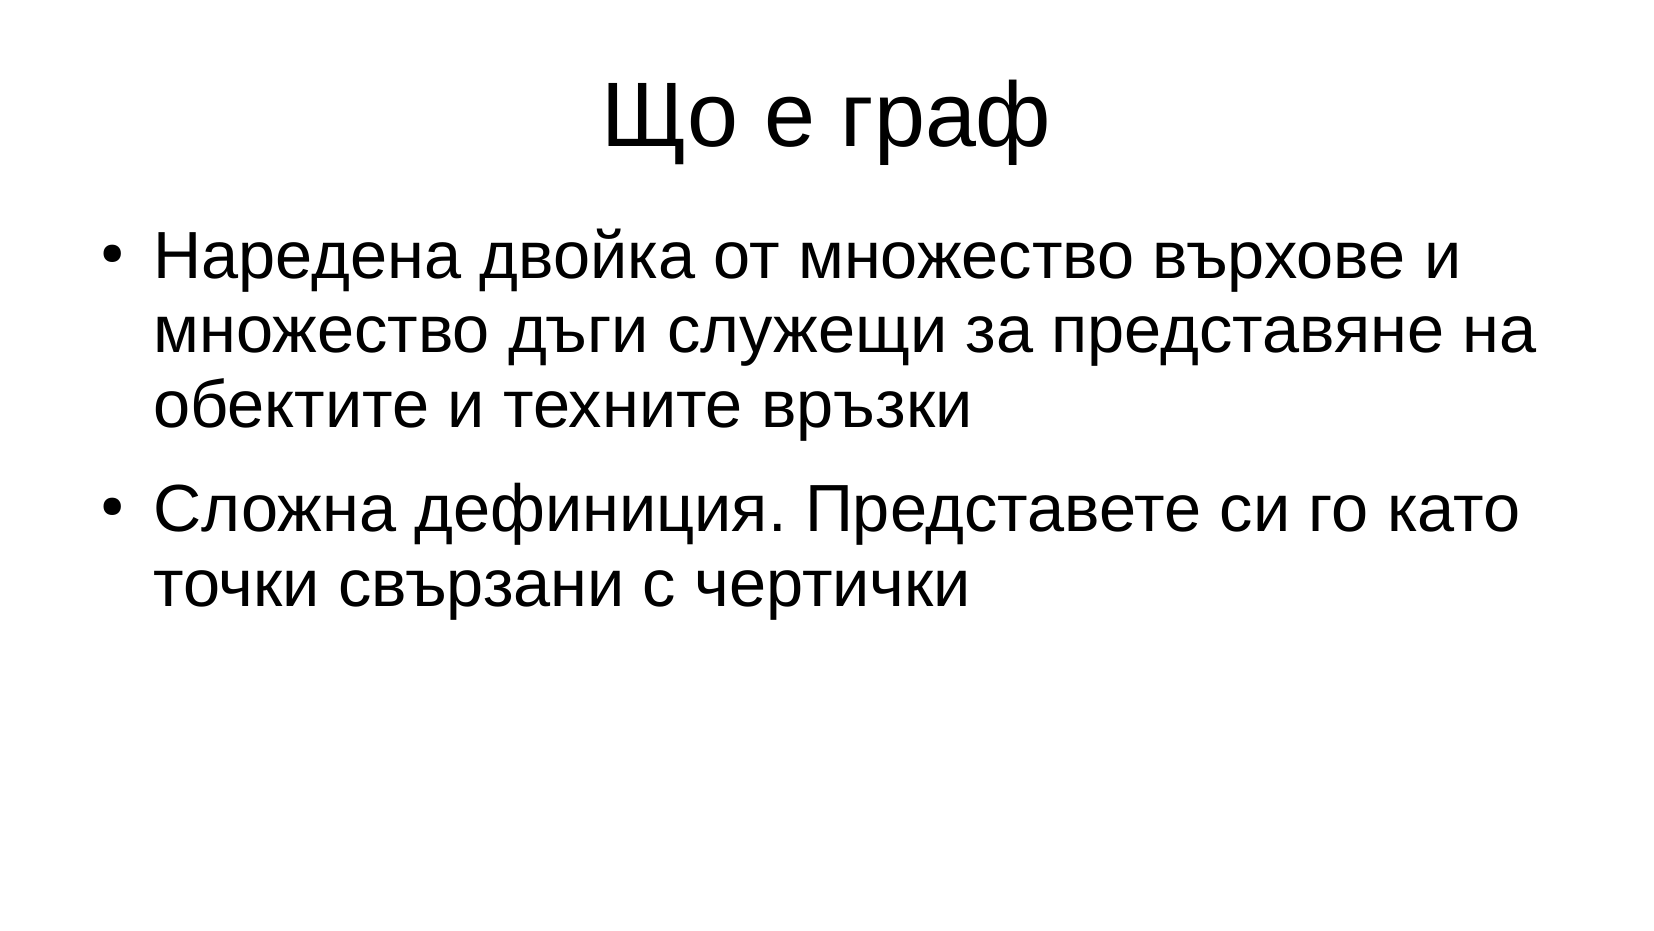

# Що е граф
Наредена двойка от множество върхове и множество дъги служещи за представяне на обектите и техните връзки
Сложна дефиниция. Представете си го като точки свързани с чертички